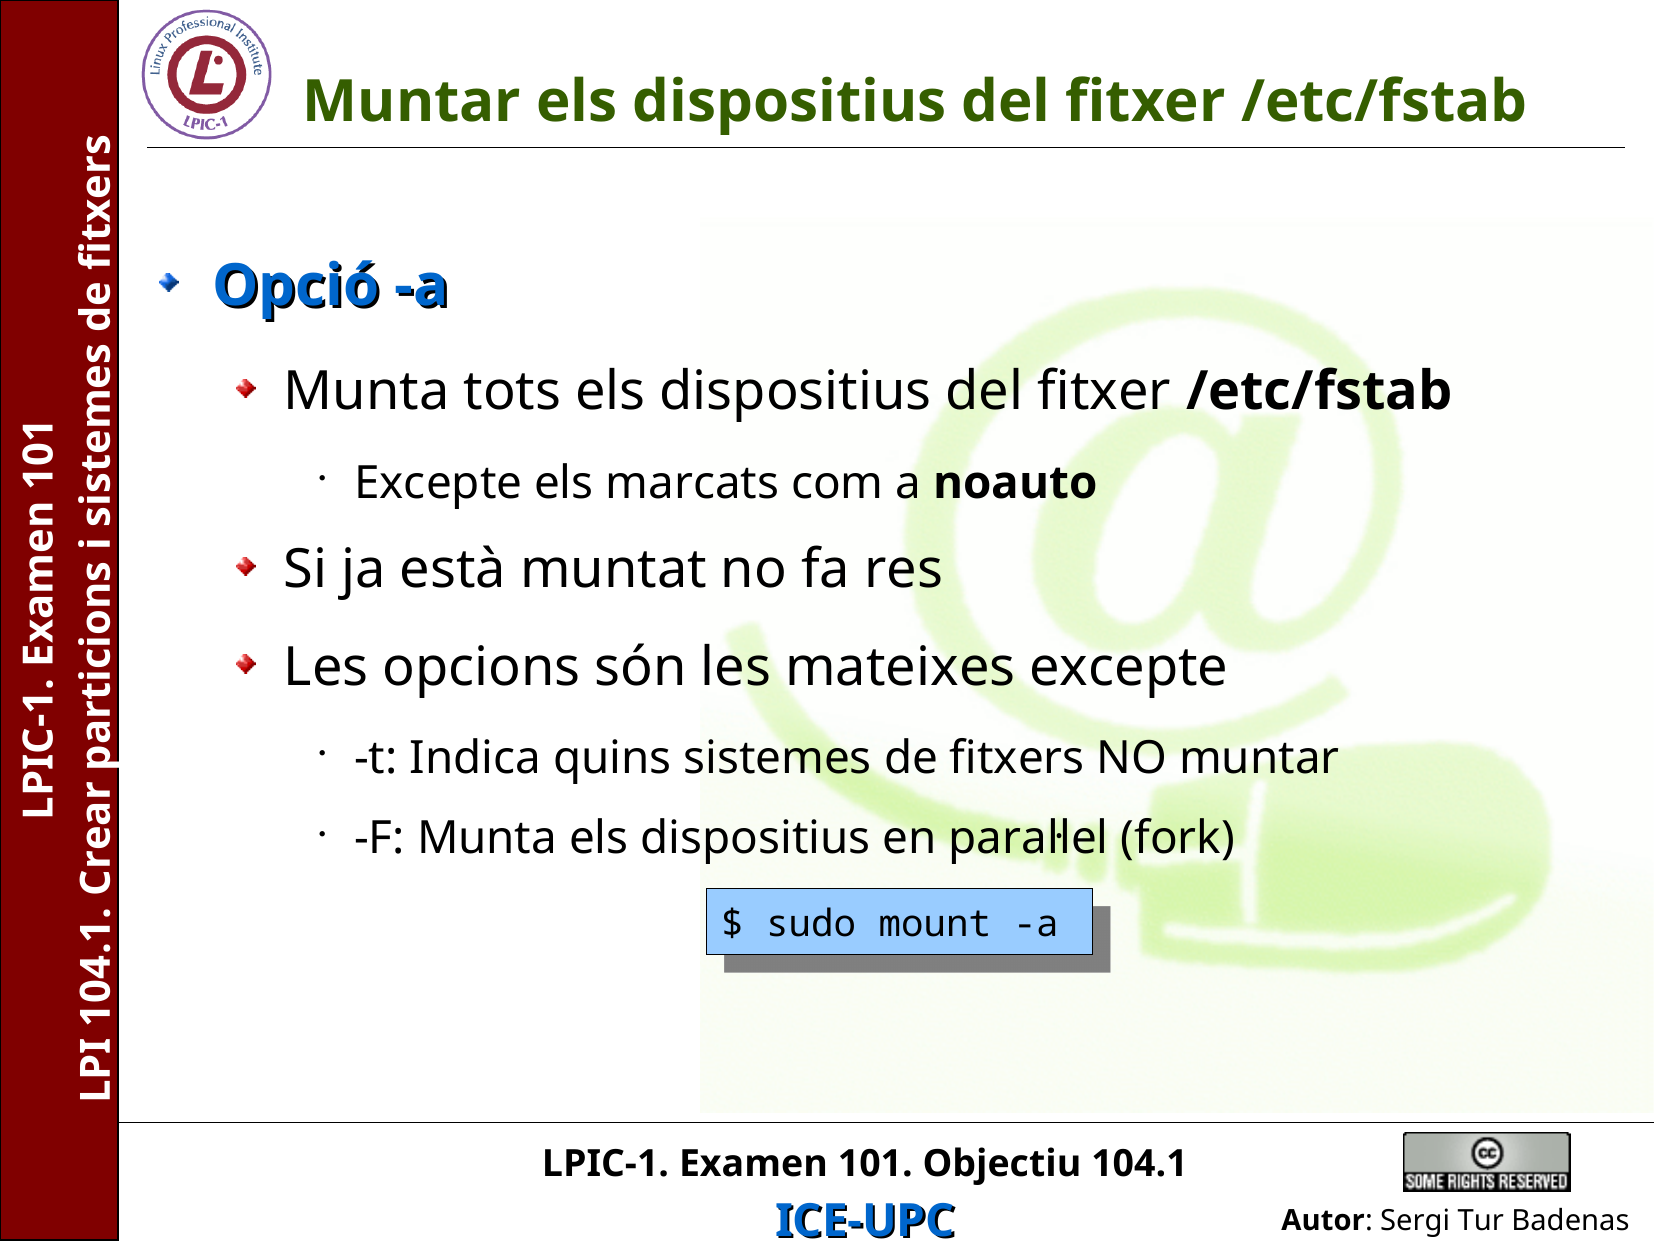

# Muntar els dispositius del fitxer /etc/fstab
Opció -a
Munta tots els dispositius del fitxer /etc/fstab
Excepte els marcats com a noauto
Si ja està muntat no fa res
Les opcions són les mateixes excepte
-t: Indica quins sistemes de fitxers NO muntar
-F: Munta els dispositius en paral·lel (fork)
$ sudo mount -a